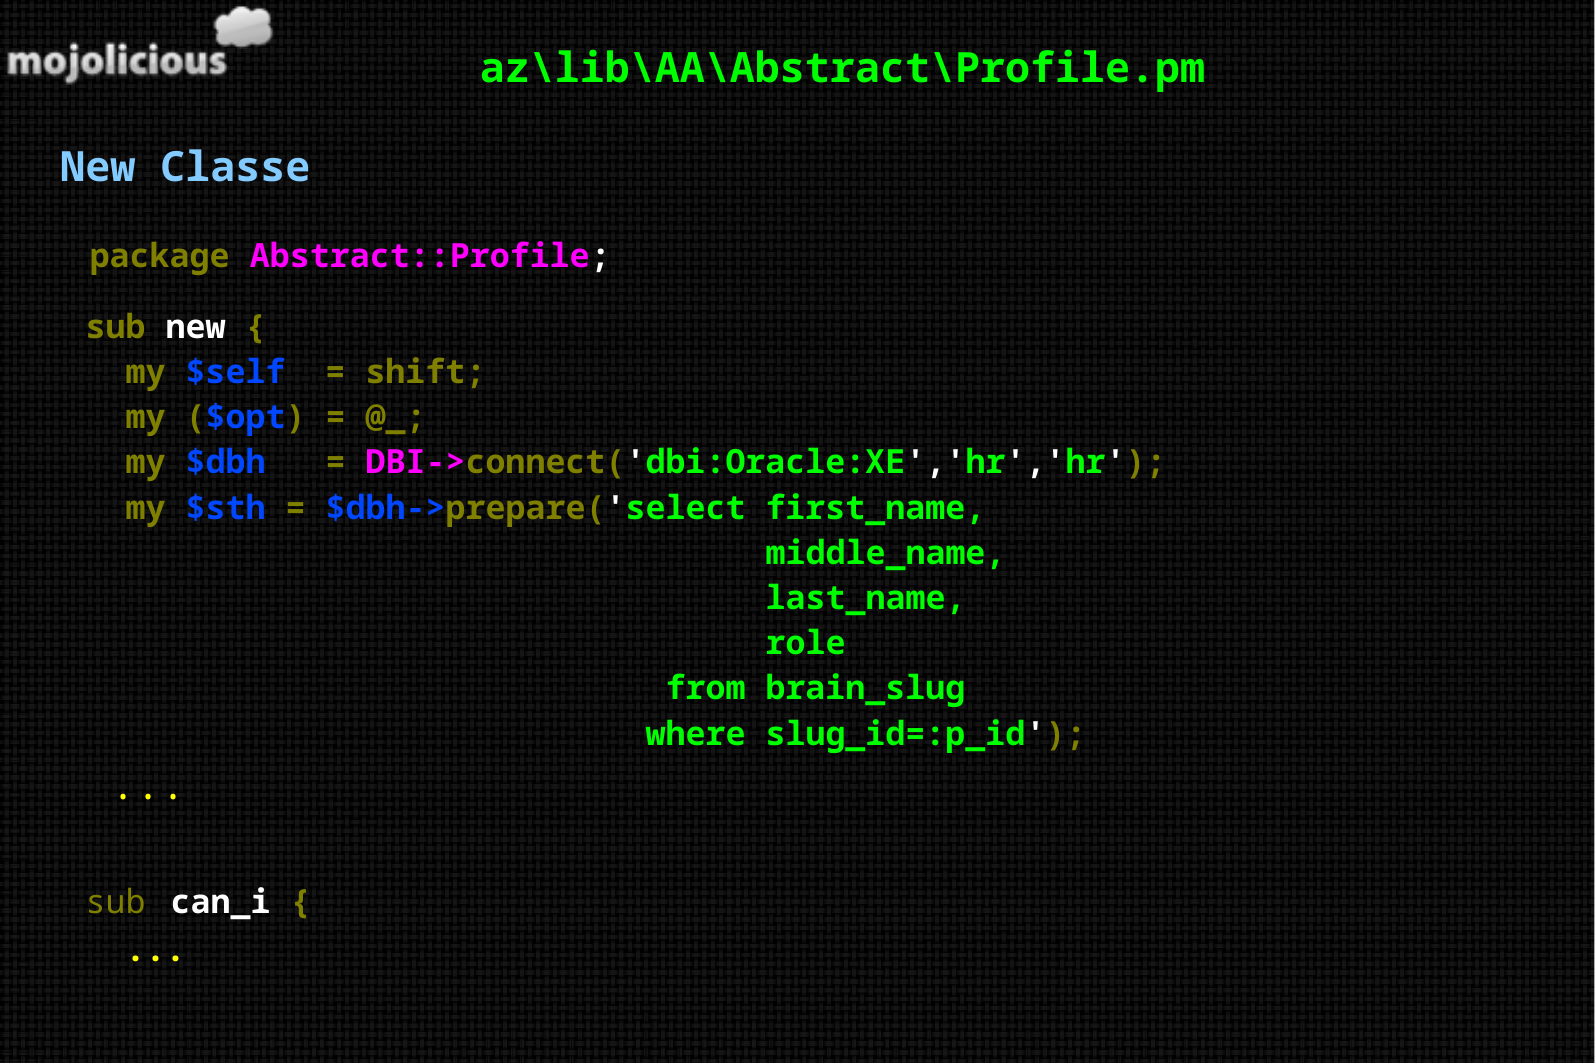

az\lib\AA\Abstract\Profile.pm
New Classe
package Abstract::Profile;
sub new {
 my $self = shift;
 my ($opt) = @_;
 my $dbh = DBI->connect('dbi:Oracle:XE','hr','hr');
 my $sth = $dbh->prepare('select first_name,
 middle_name,
 last_name,
 role
 from brain_slug
 where slug_id=:p_id');
 ...
sub can_i {
 ...